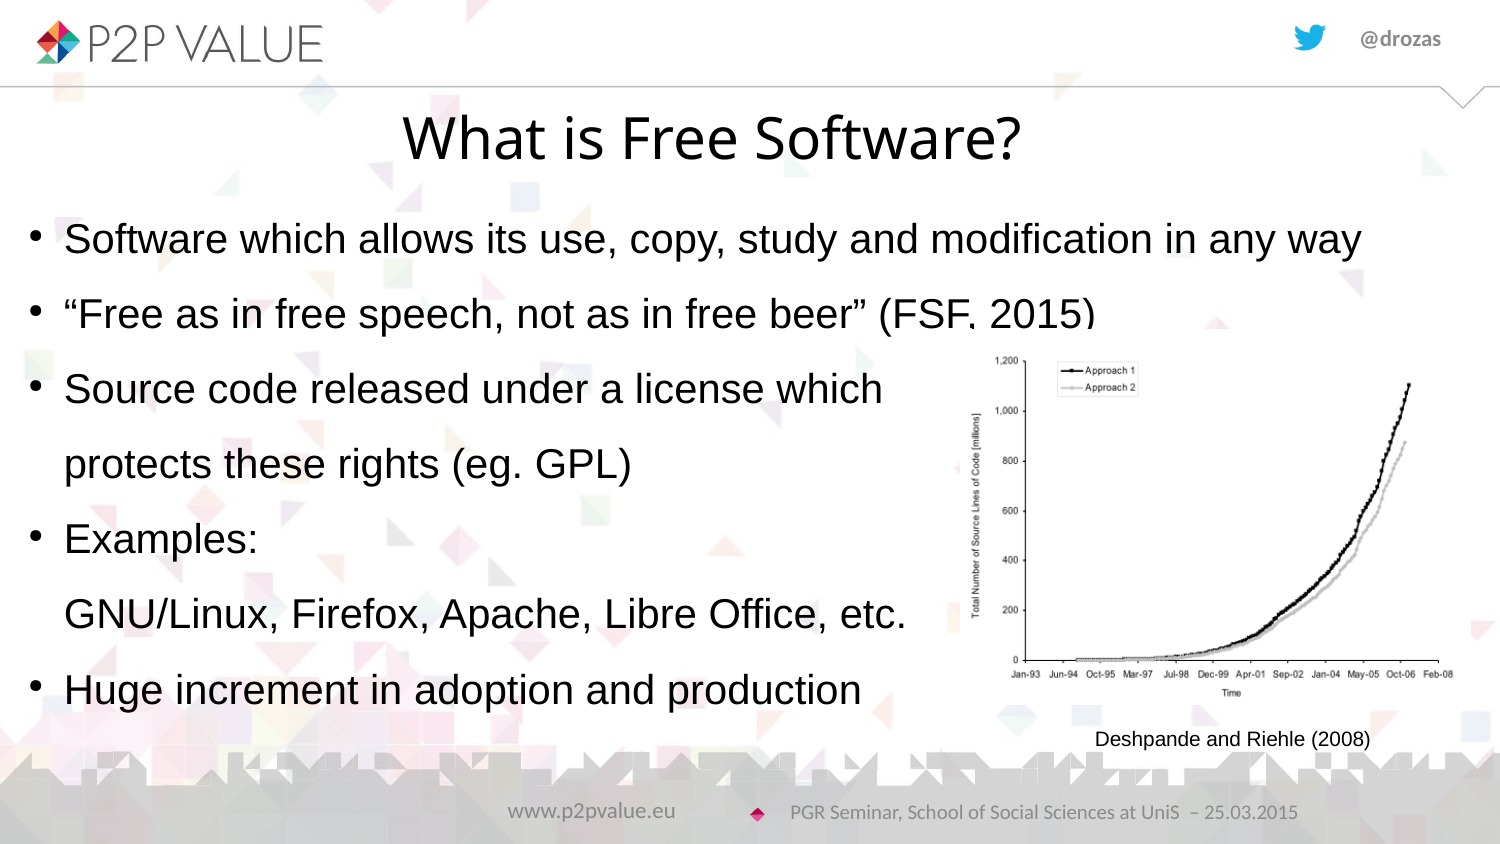

@drozas
# What is Free Software?
Software which allows its use, copy, study and modification in any way
“Free as in free speech, not as in free beer” (FSF, 2015)
Source code released under a license which
protects these rights (eg. GPL)
Examples:
GNU/Linux, Firefox, Apache, Libre Office, etc.
Huge increment in adoption and production
Deshpande and Riehle (2008)
PGR Seminar, School of Social Sciences at UniS – 25.03.2015
www.p2pvalue.eu